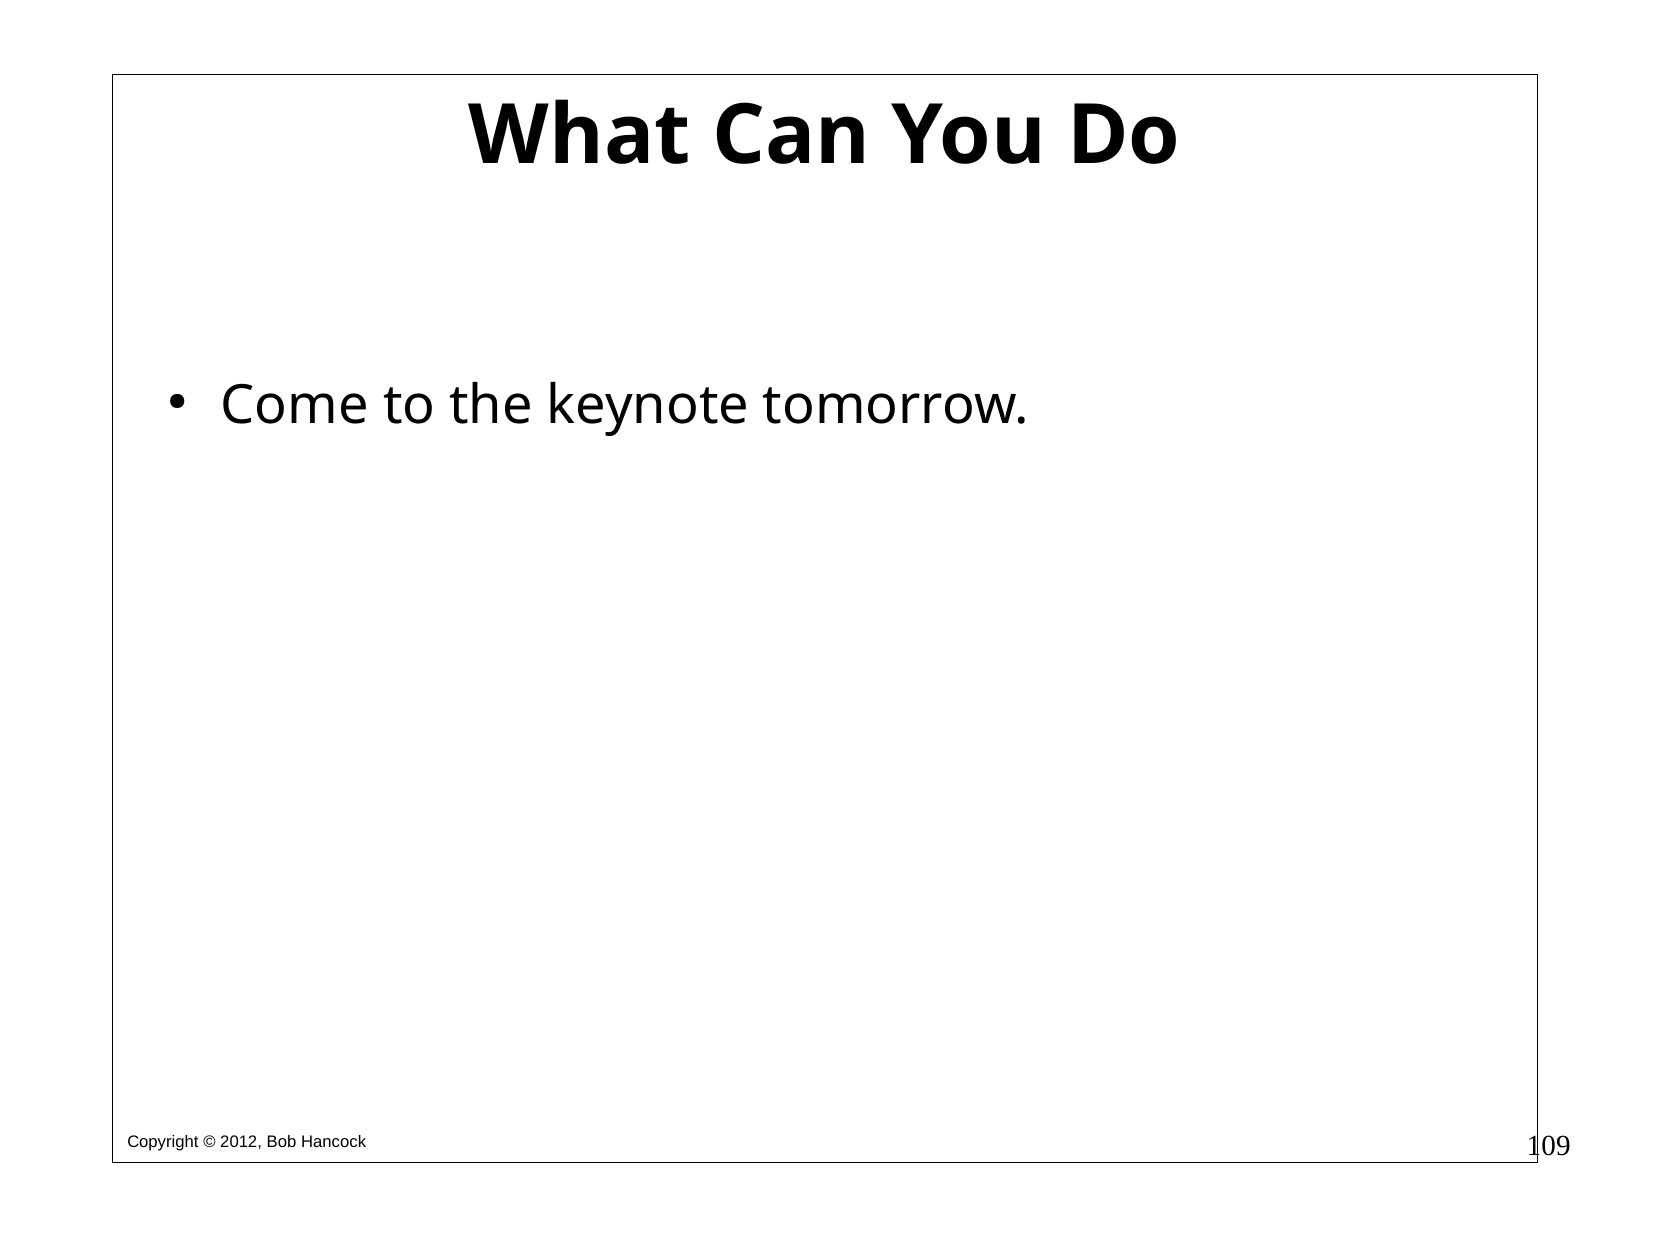

# What Can You Do
Come to the keynote tomorrow.
Copyright © 2012, Bob Hancock
109